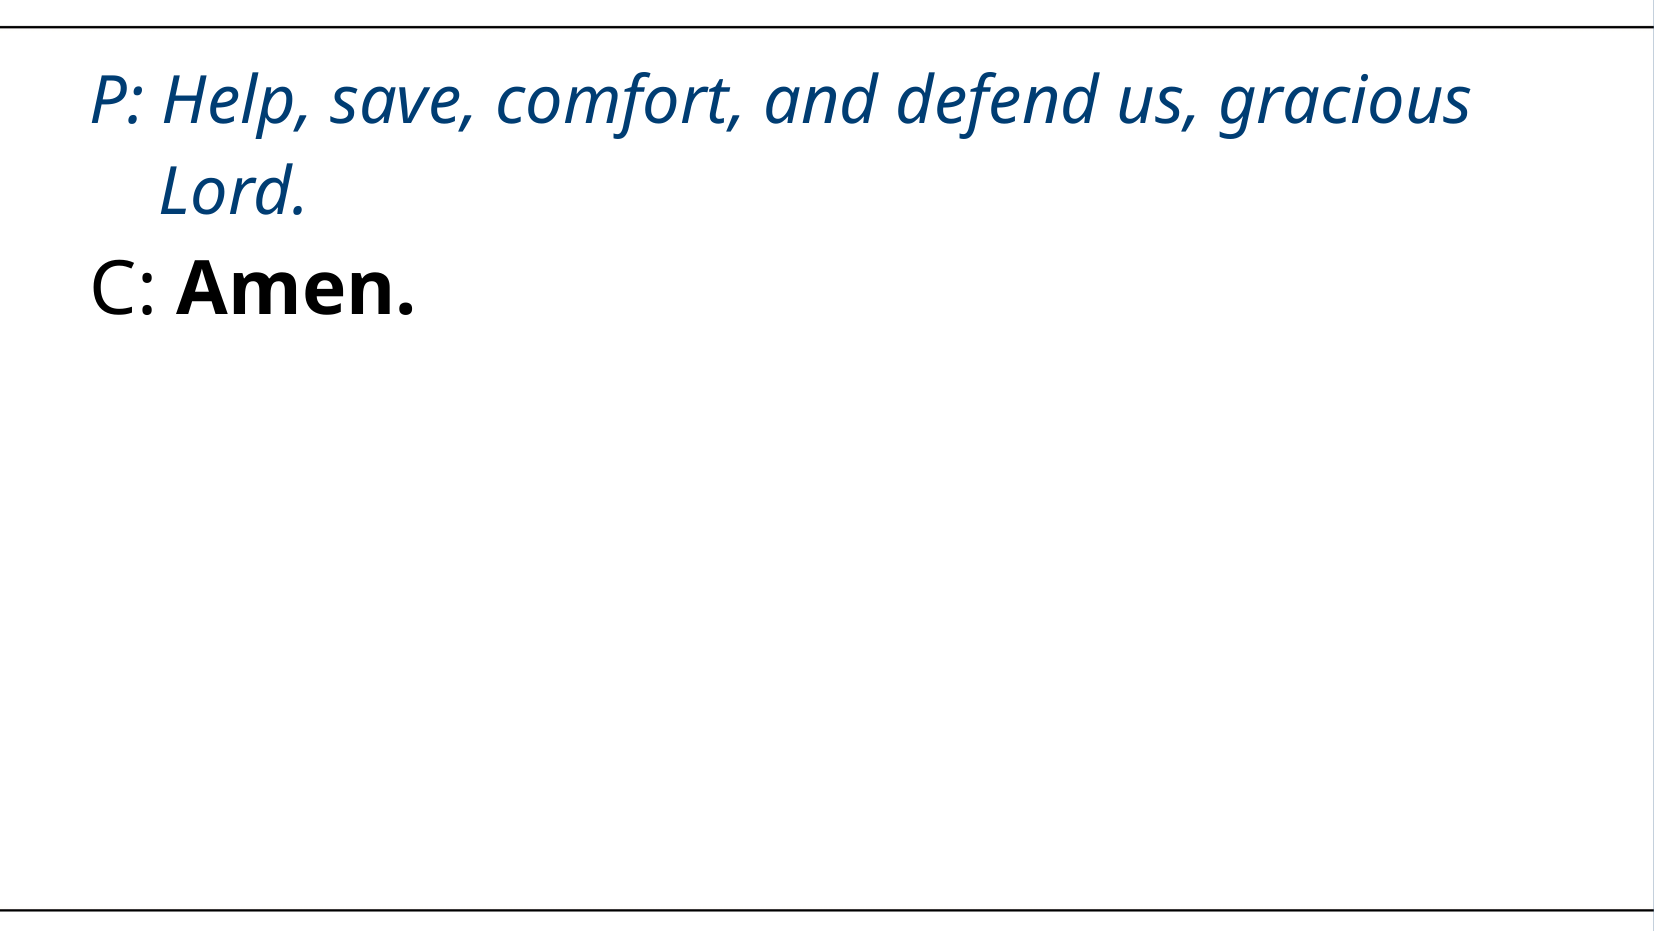

P: Help, save, comfort, and defend us, gracious
 Lord.
C: Amen.